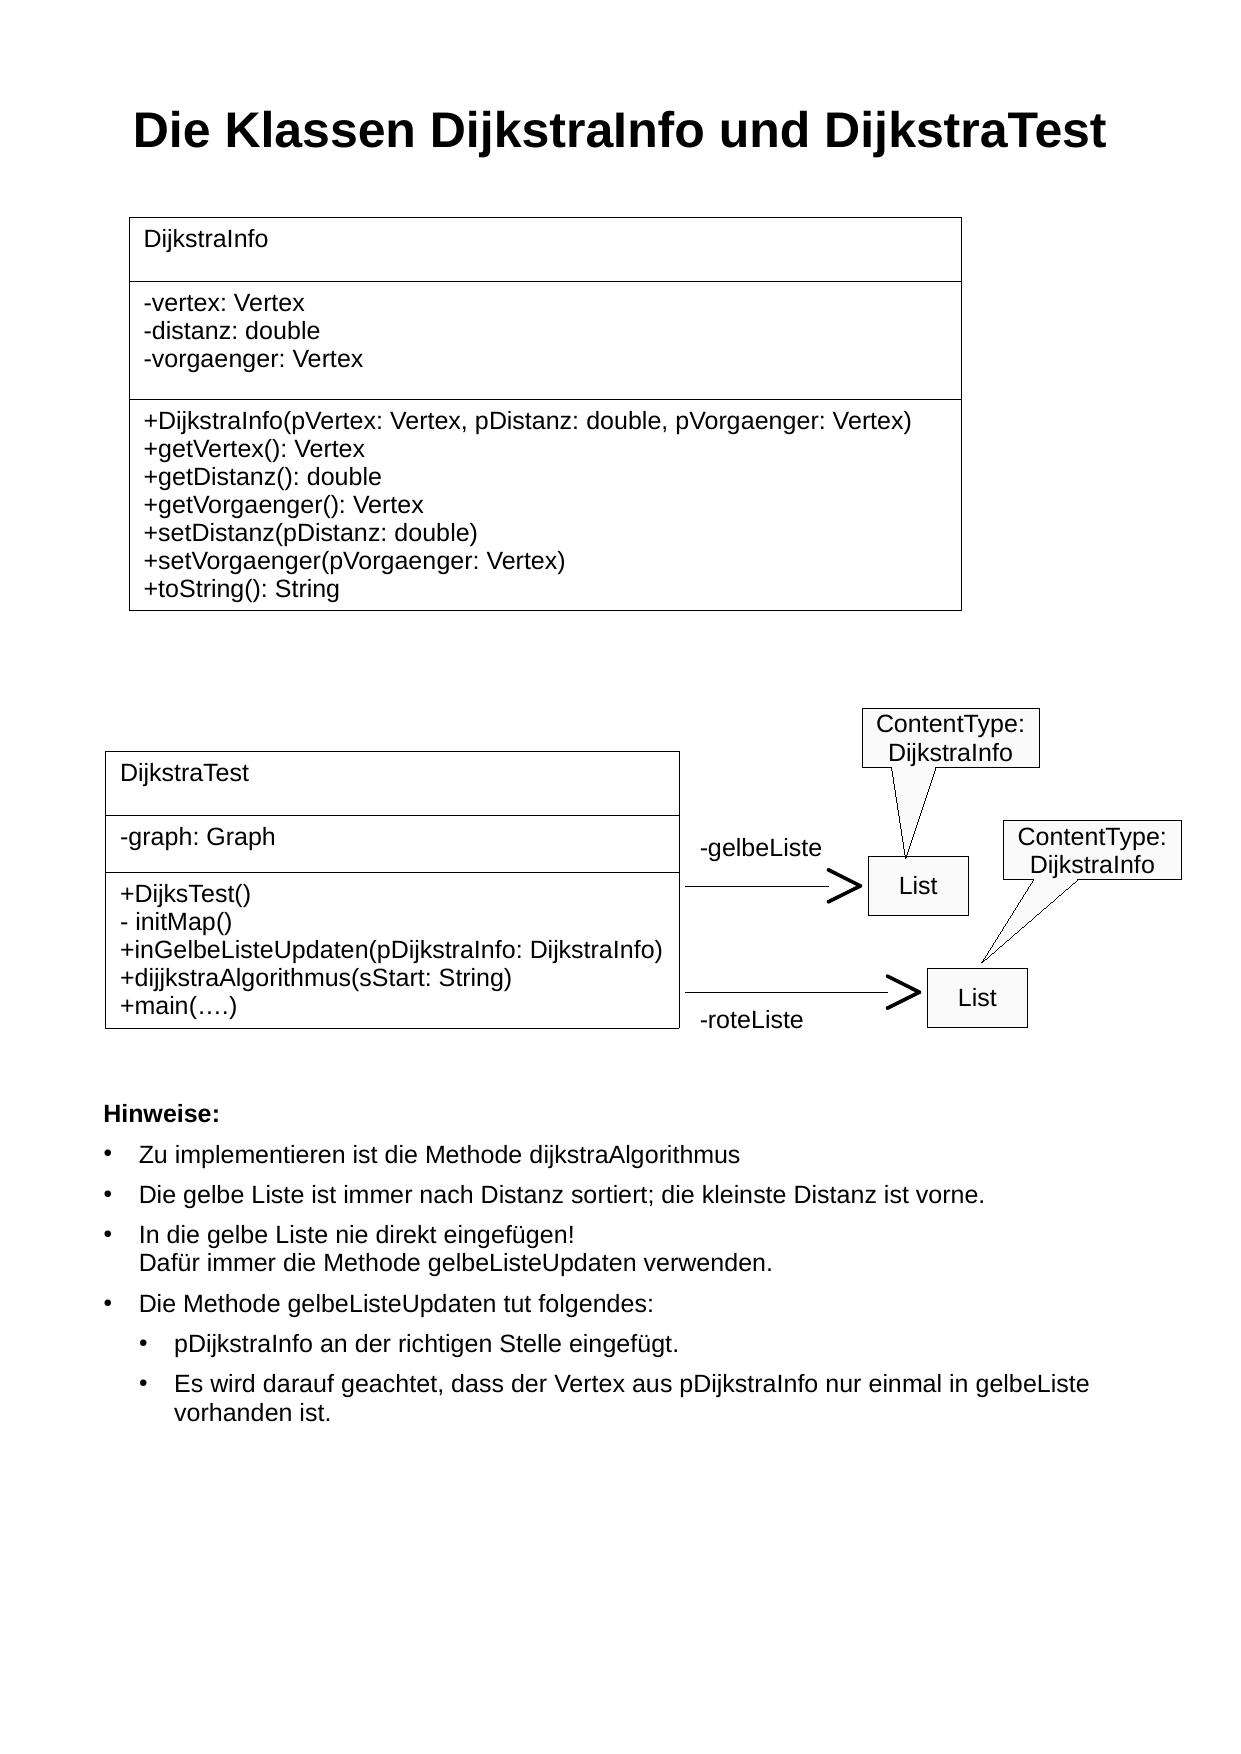

Die Klassen DijkstraInfo und DijkstraTest
| DijkstraInfo |
| --- |
| -vertex: Vertex -distanz: double -vorgaenger: Vertex |
| +DijkstraInfo(pVertex: Vertex, pDistanz: double, pVorgaenger: Vertex) +getVertex(): Vertex +getDistanz(): double +getVorgaenger(): Vertex +setDistanz(pDistanz: double) +setVorgaenger(pVorgaenger: Vertex) +toString(): String |
ContentType:
DijkstraInfo
| DijkstraTest |
| --- |
| -graph: Graph |
| +DijksTest() - initMap() +inGelbeListeUpdaten(pDijkstraInfo: DijkstraInfo) +dijjkstraAlgorithmus(sStart: String) +main(….) |
ContentType:
DijkstraInfo
-gelbeListe
List
List
-roteListe
Hinweise:
Zu implementieren ist die Methode dijkstraAlgorithmus
Die gelbe Liste ist immer nach Distanz sortiert; die kleinste Distanz ist vorne.
In die gelbe Liste nie direkt eingefügen!
Dafür immer die Methode gelbeListeUpdaten verwenden.
Die Methode gelbeListeUpdaten tut folgendes:
pDijkstraInfo an der richtigen Stelle eingefügt.
Es wird darauf geachtet, dass der Vertex aus pDijkstraInfo nur einmal in gelbeListe vorhanden ist.